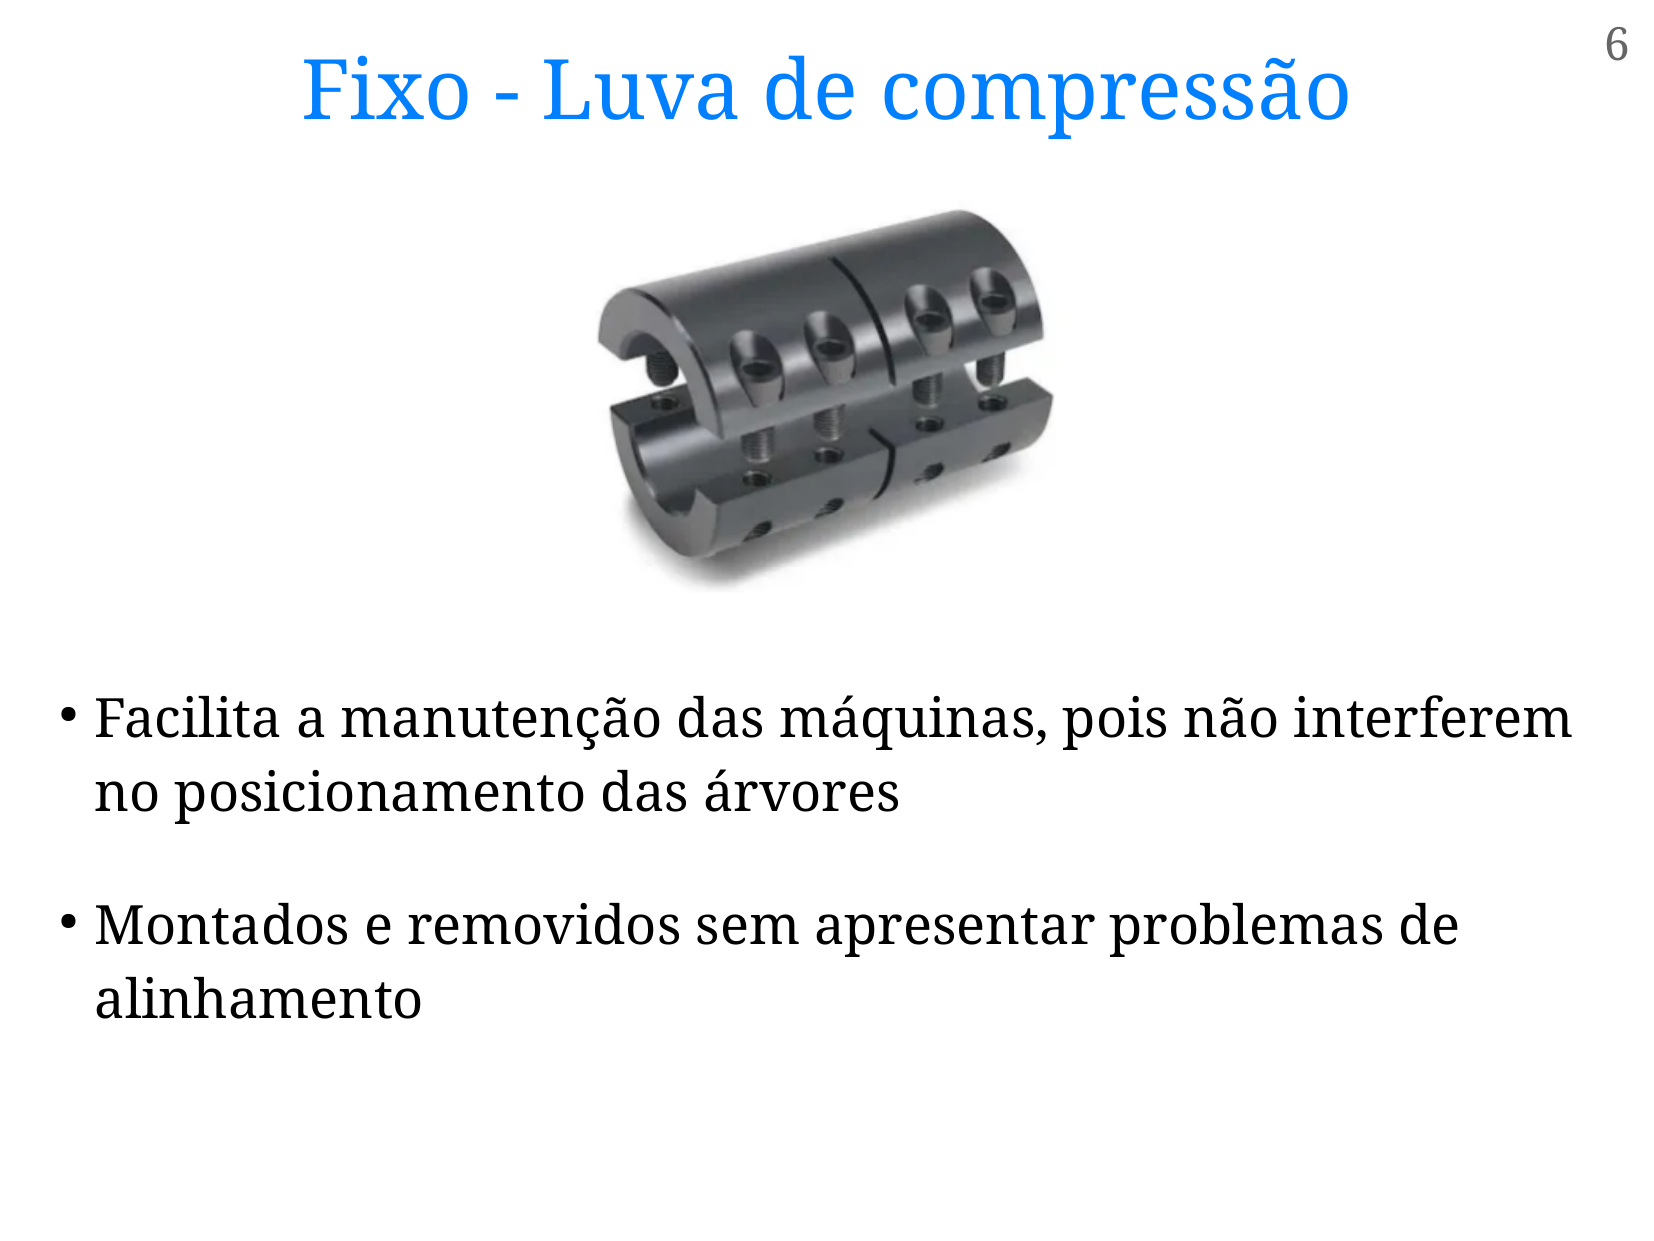

6
# Fixo - Luva de compressão
Facilita a manutenção das máquinas, pois não interferem no posicionamento das árvores
Montados e removidos sem apresentar problemas de alinhamento